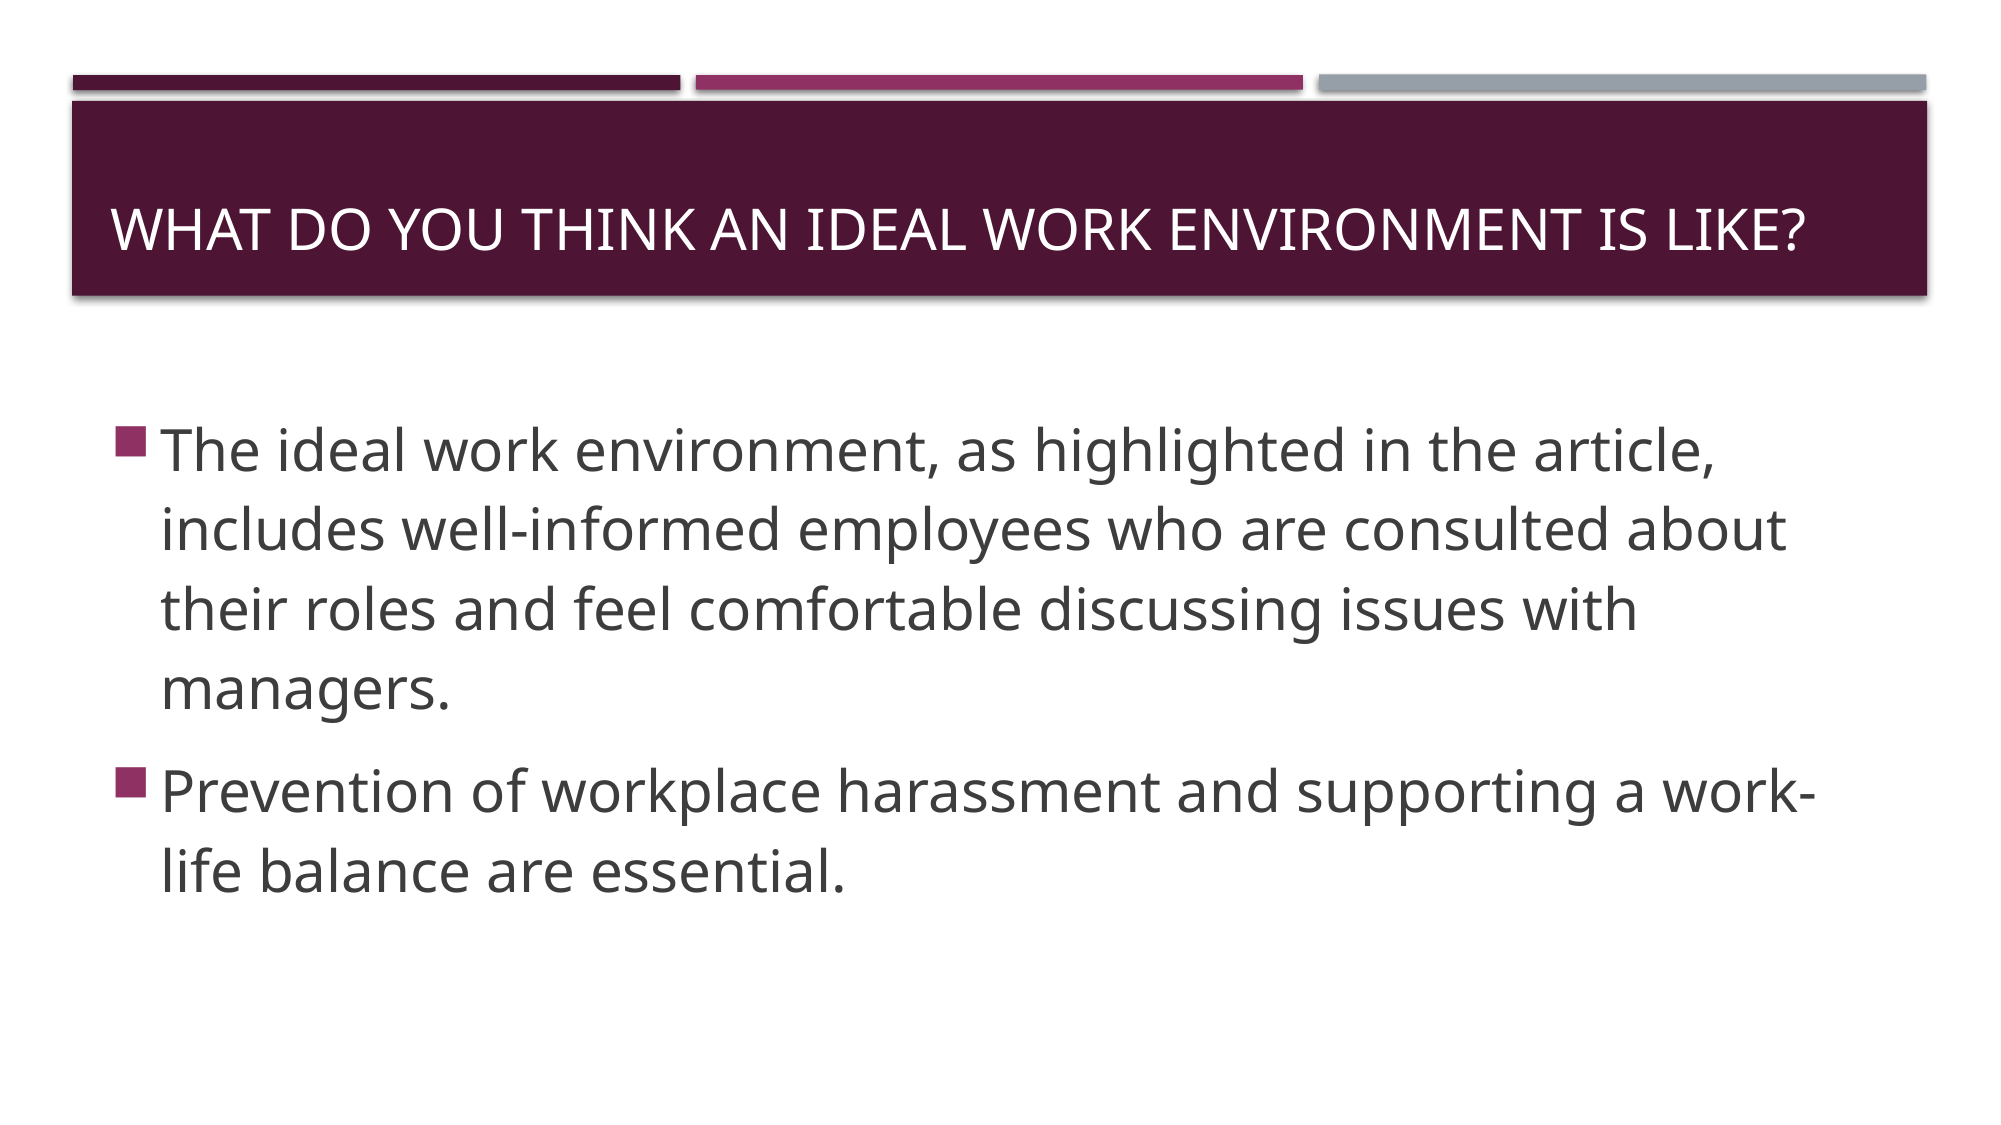

# What do you think an ideal work environment is like?
The ideal work environment, as highlighted in the article, includes well-informed employees who are consulted about their roles and feel comfortable discussing issues with managers.
Prevention of workplace harassment and supporting a work-life balance are essential.